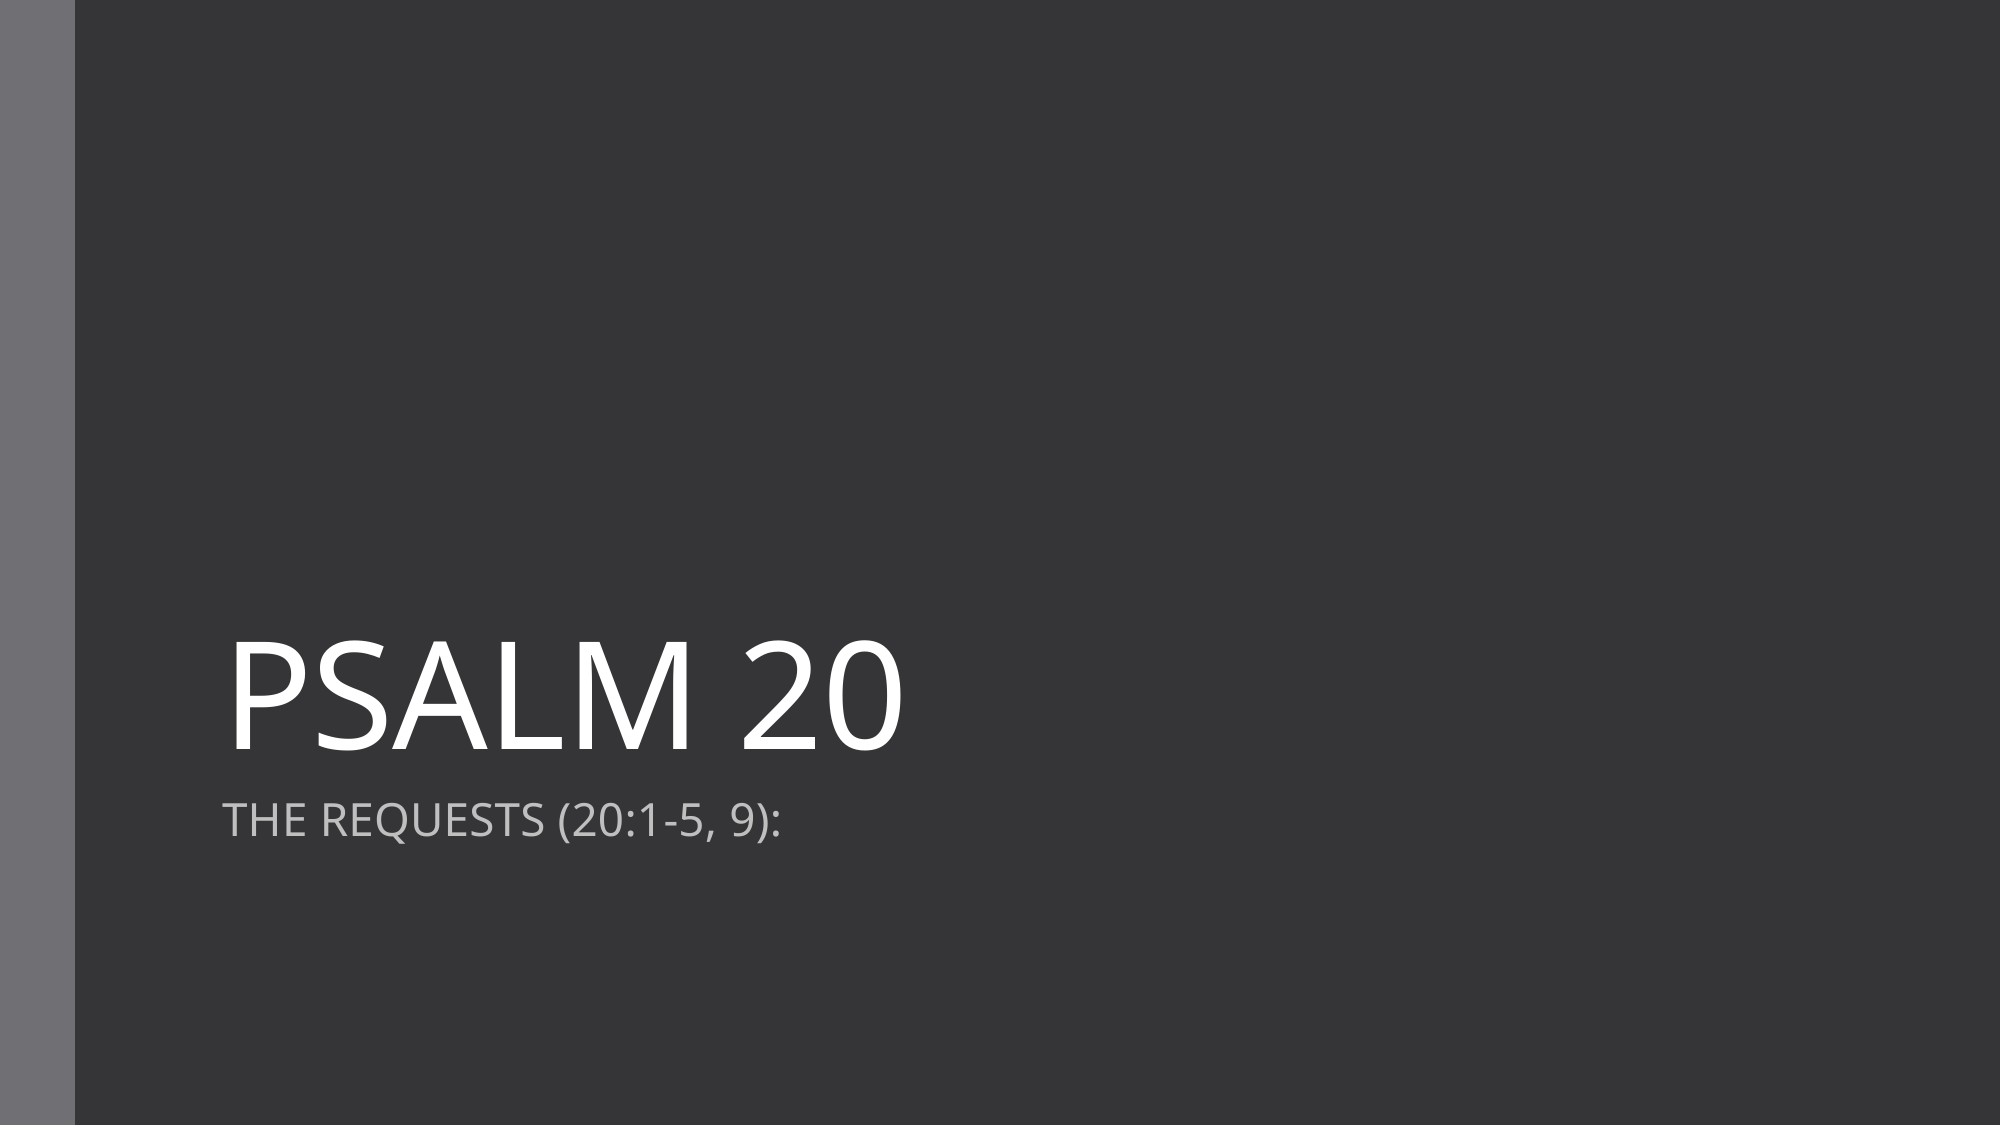

# PSALM 20
THE REQUESTS (20:1-5, 9):